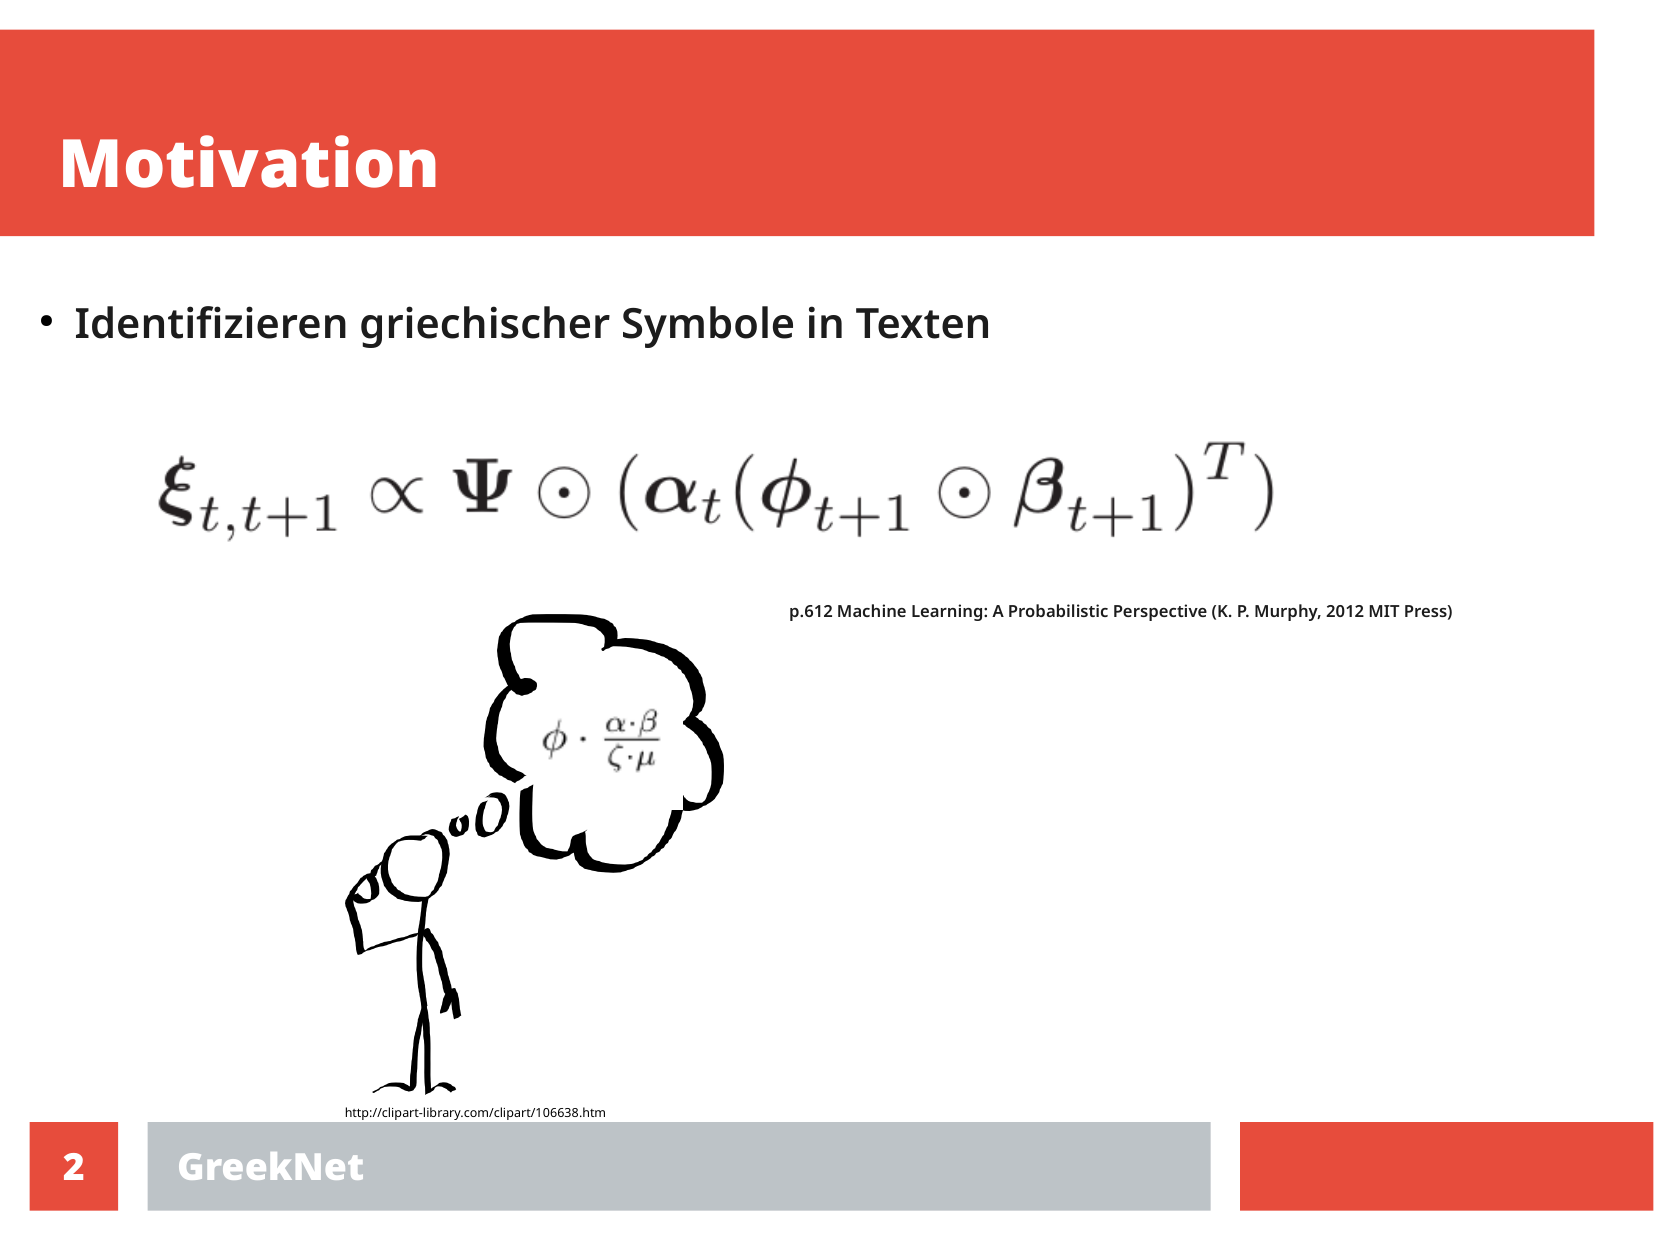

# Motivation
Identifizieren griechischer Symbole in Texten
p.612 Machine Learning: A Probabilistic Perspective (K. P. Murphy, 2012 MIT Press)
http://clipart-library.com/clipart/106638.htm
2
GreekNet